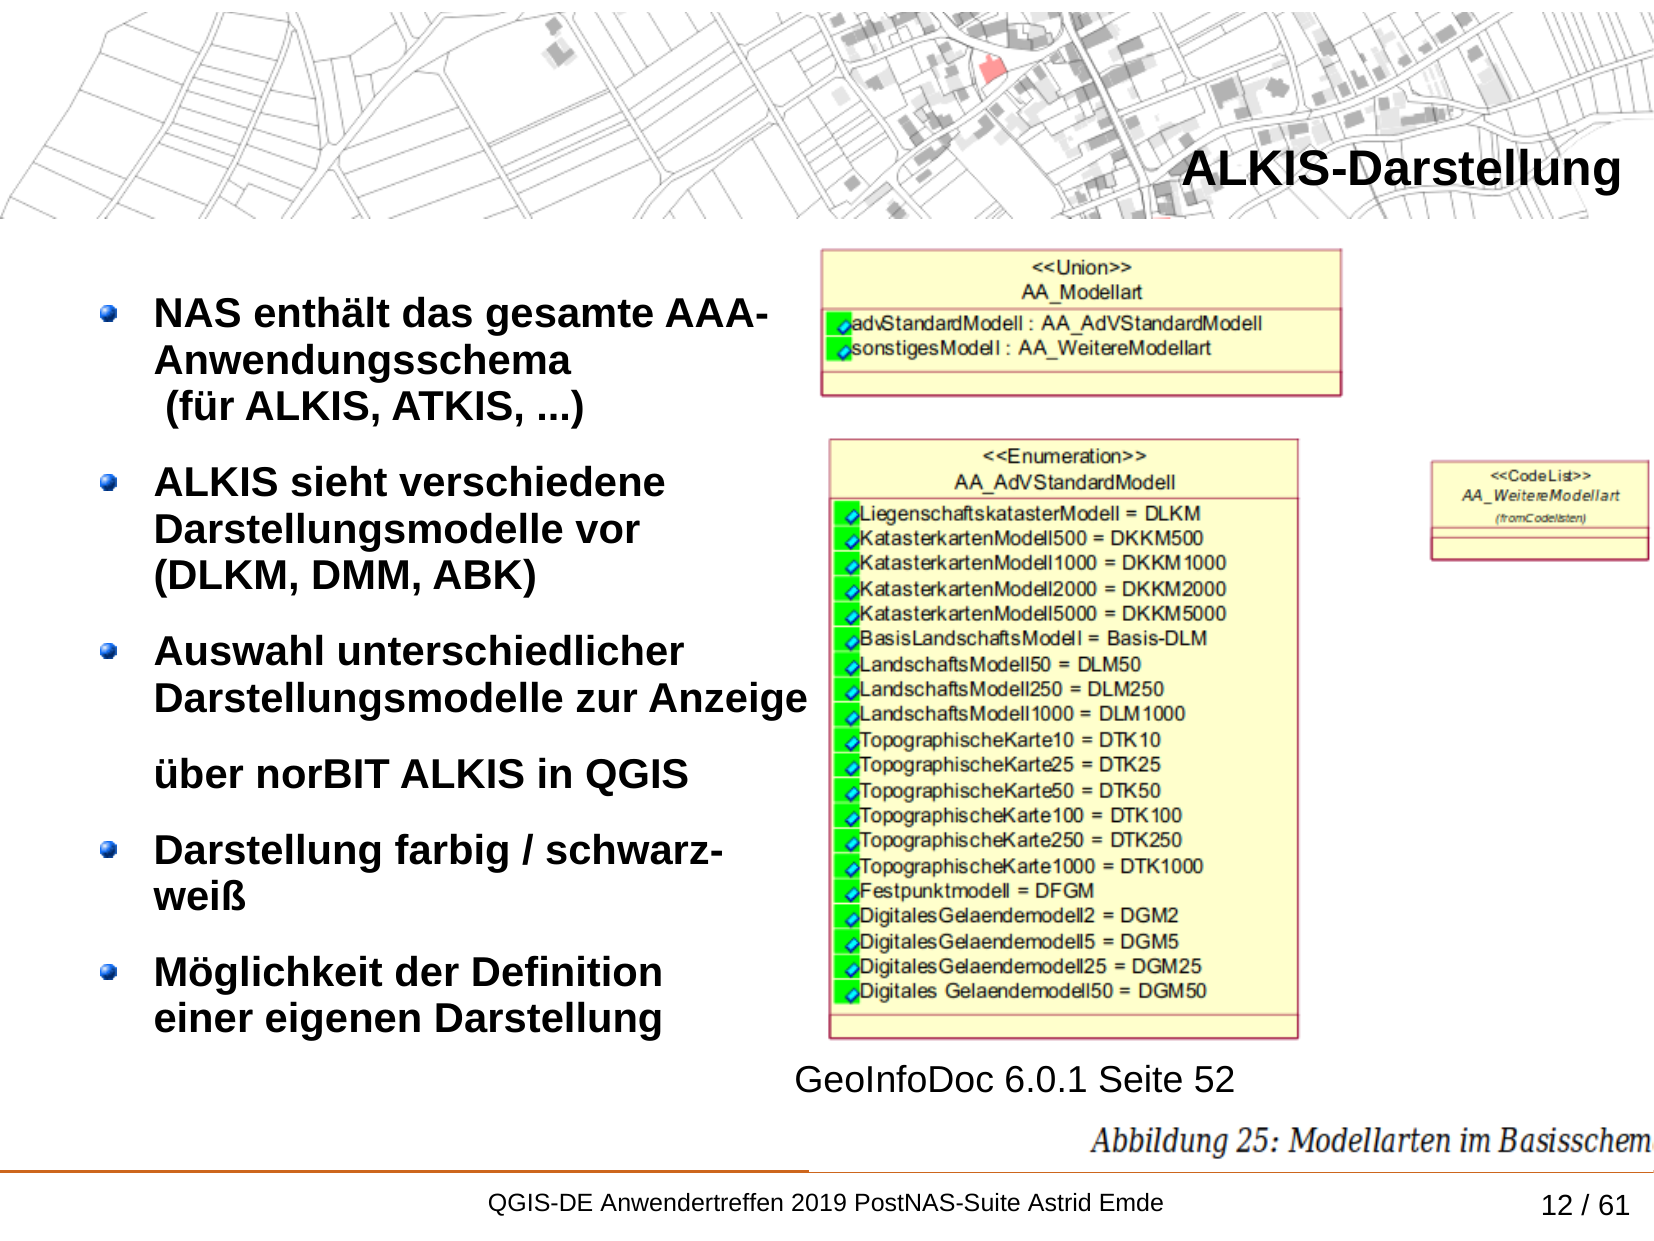

# ALKIS-Darstellung
NAS enthält das gesamte AAA-Anwendungsschema
 (für ALKIS, ATKIS, ...)
ALKIS sieht verschiedene Darstellungsmodelle vor
(DLKM, DMM, ABK)
Auswahl unterschiedlicher Darstellungsmodelle zur Anzeige
über norBIT ALKIS in QGIS
Darstellung farbig / schwarz-weiß
Möglichkeit der Definition
einer eigenen Darstellung
GeoInfoDoc 6.0.1 Seite 52